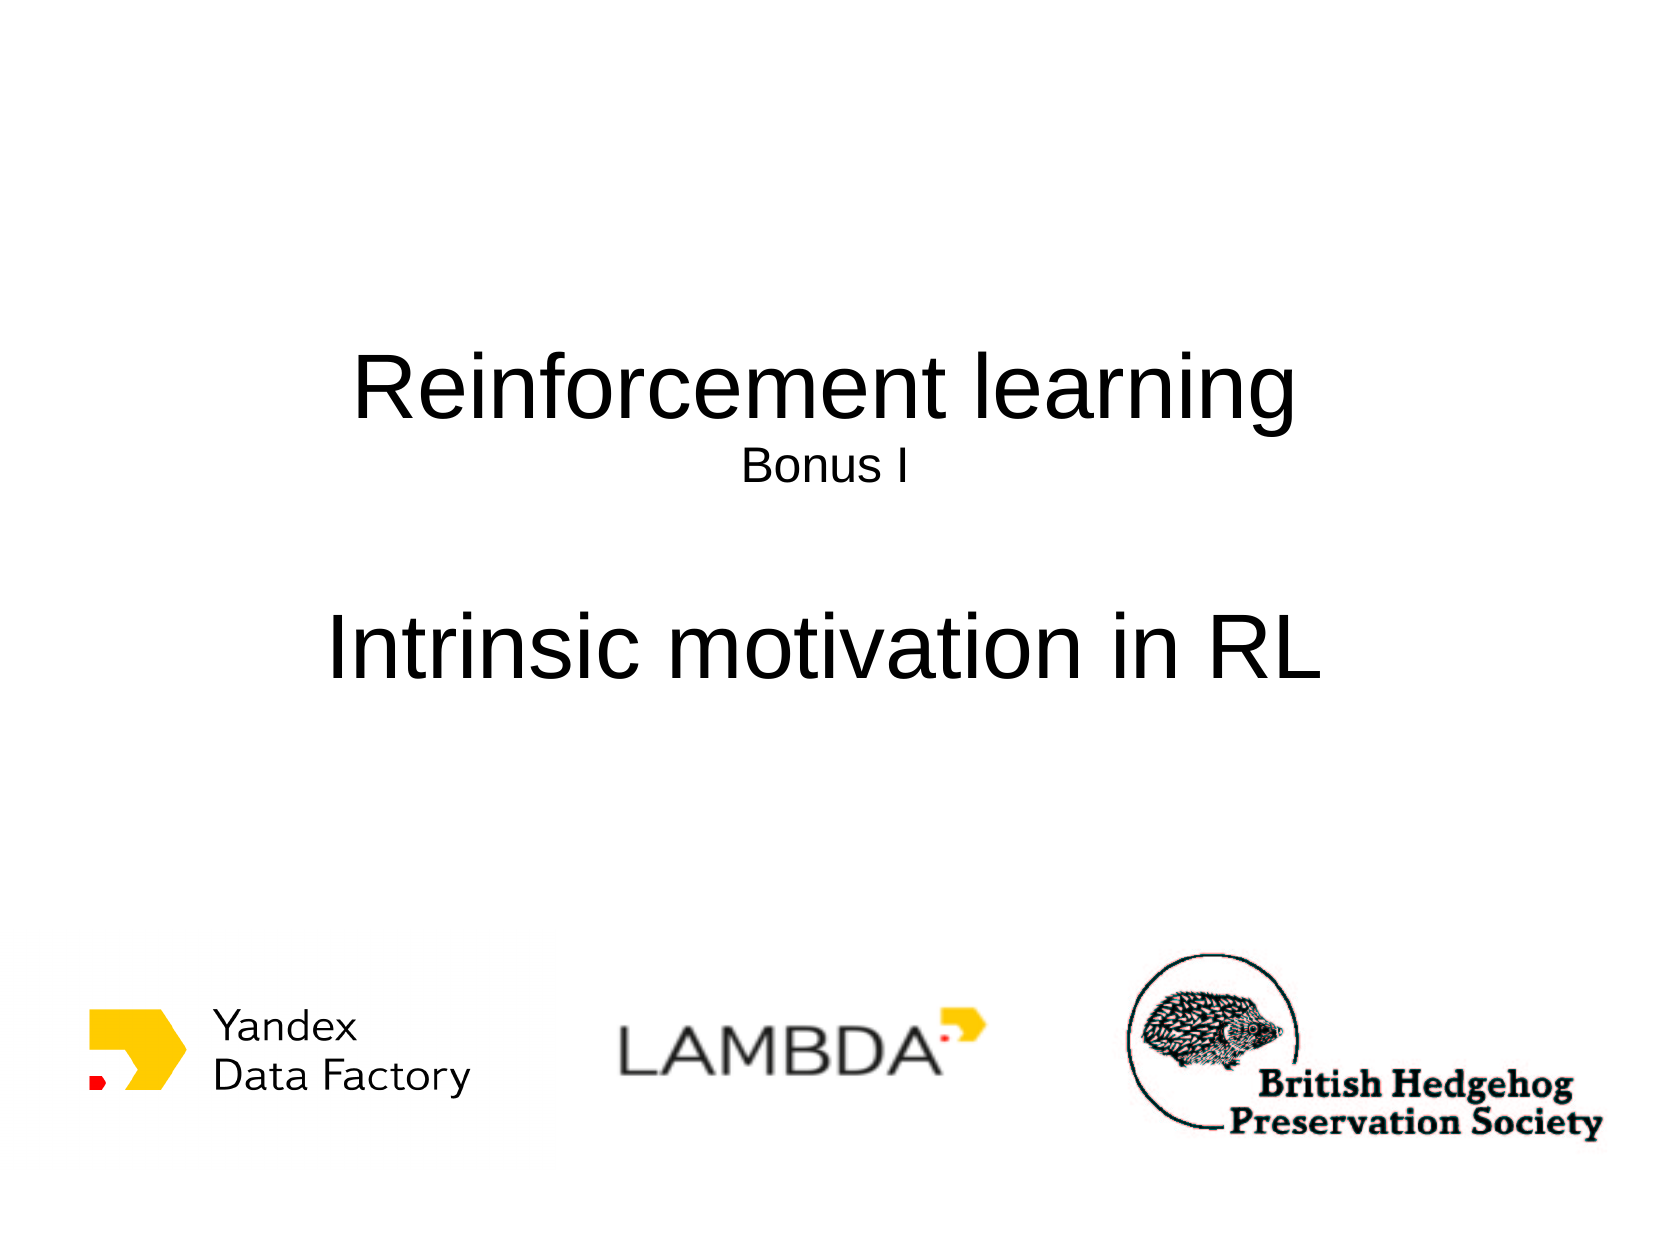

Reinforcement learning
Bonus I
Intrinsic motivation in RL
1